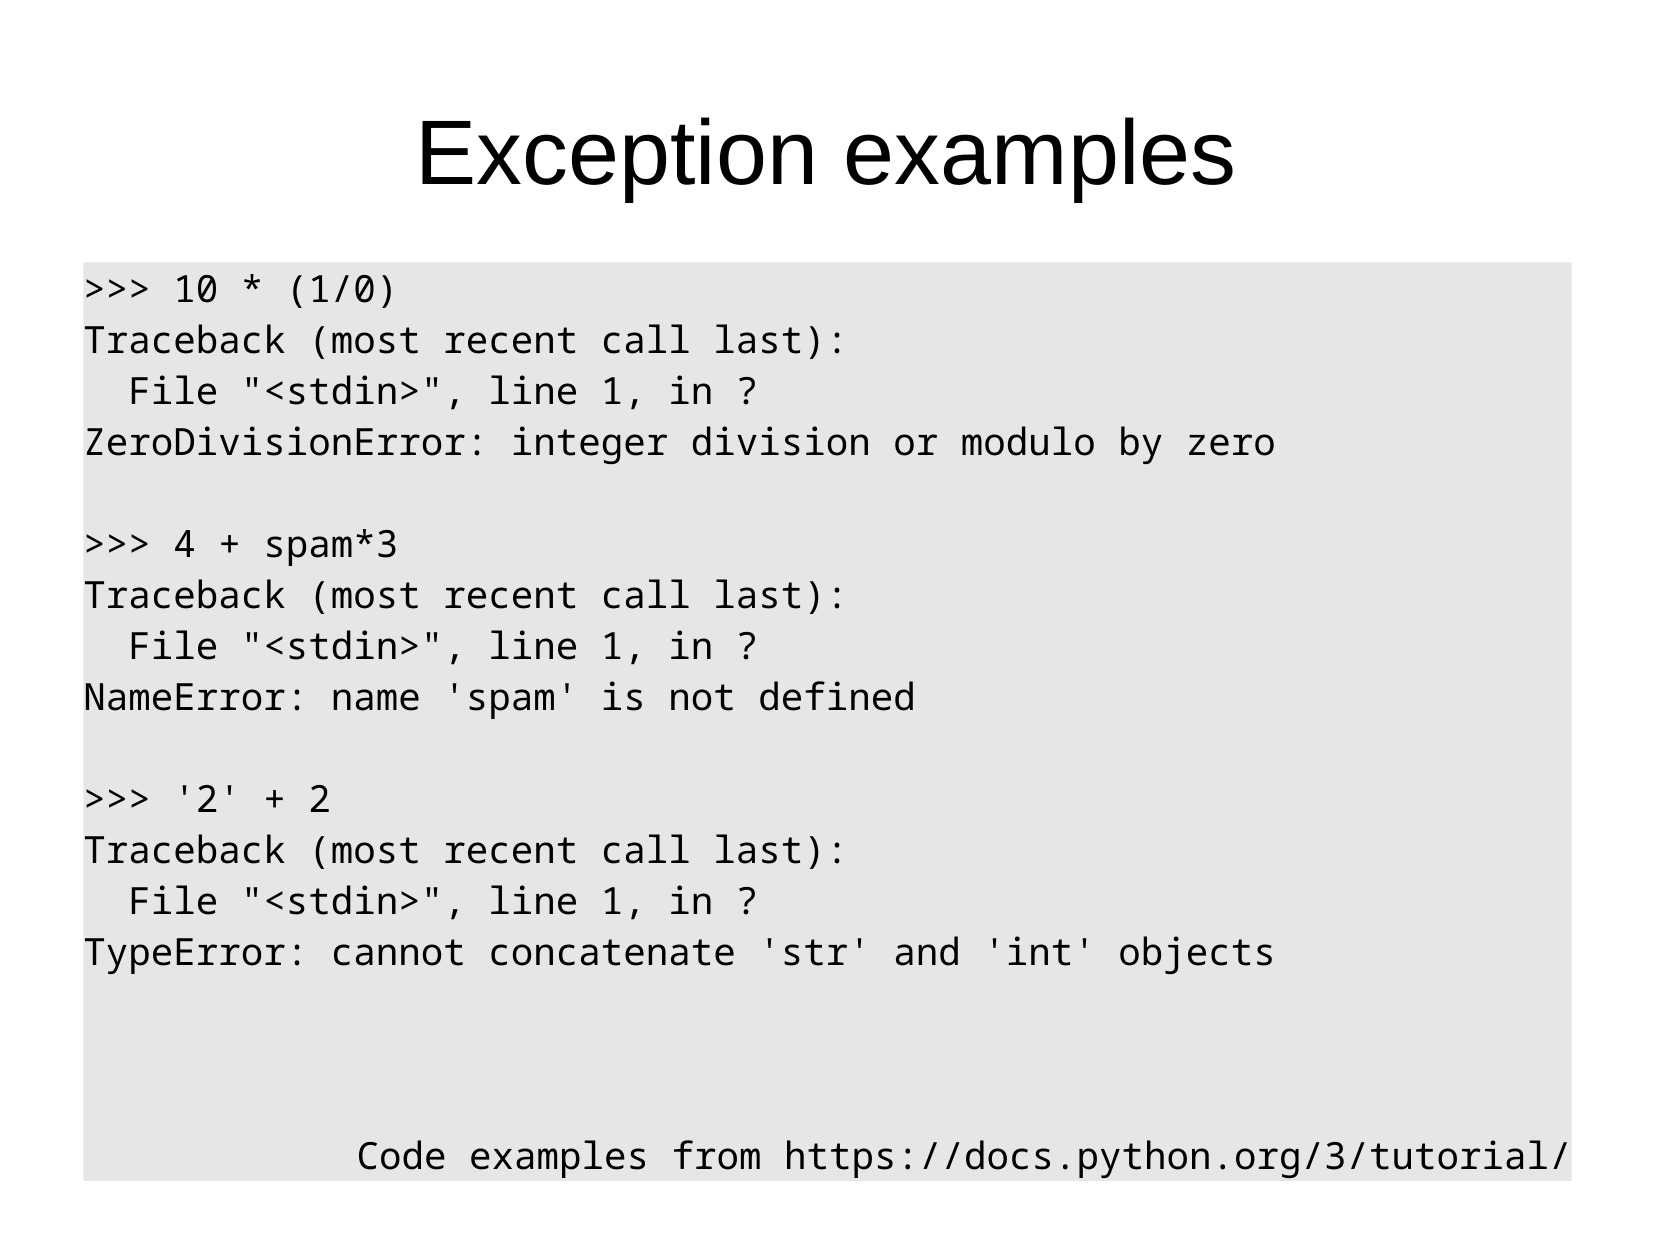

# Exception examples
>>> 10 * (1/0)
Traceback (most recent call last):
 File "<stdin>", line 1, in ?
ZeroDivisionError: integer division or modulo by zero
>>> 4 + spam*3
Traceback (most recent call last):
 File "<stdin>", line 1, in ?
NameError: name 'spam' is not defined
>>> '2' + 2
Traceback (most recent call last):
 File "<stdin>", line 1, in ?
TypeError: cannot concatenate 'str' and 'int' objects
Code examples from https://docs.python.org/3/tutorial/